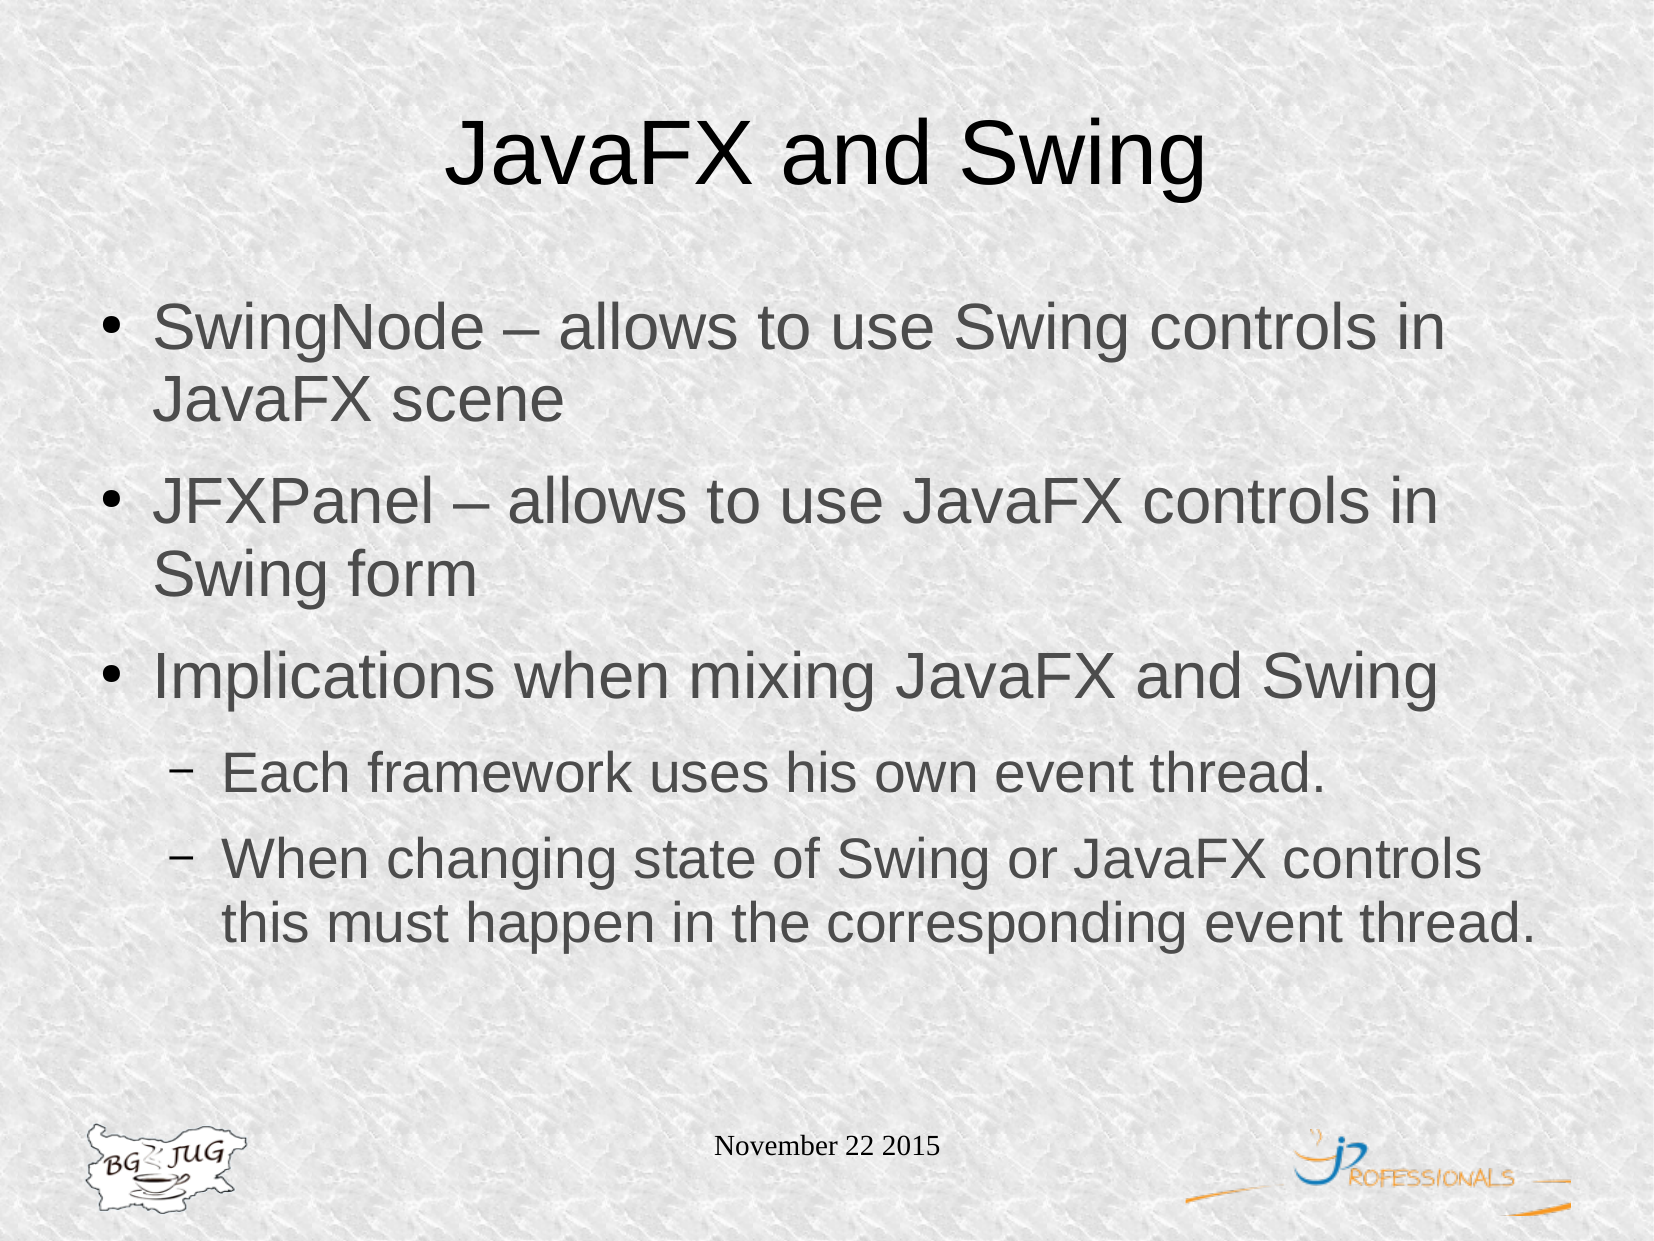

# JavaFX and Swing
SwingNode – allows to use Swing controls in JavaFX scene
JFXPanel – allows to use JavaFX controls in Swing form
Implications when mixing JavaFX and Swing
Each framework uses his own event thread.
When changing state of Swing or JavaFX controls this must happen in the corresponding event thread.